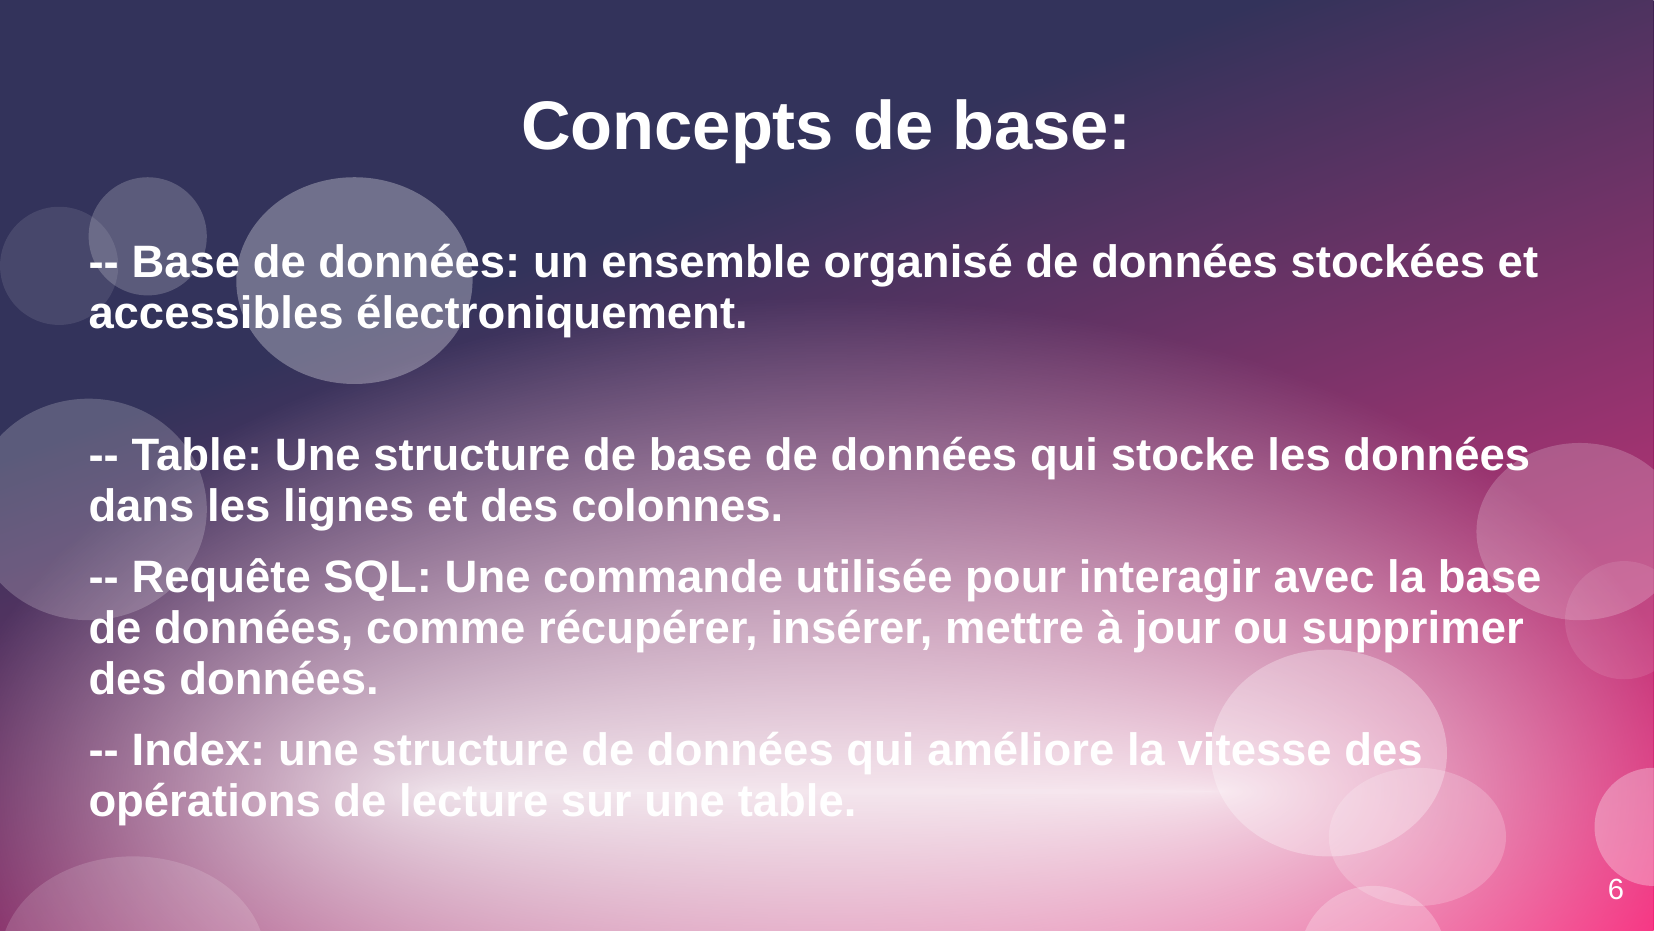

# Concepts de base:
-- Base de données: un ensemble organisé de données stockées et accessibles électroniquement.
-- Table: Une structure de base de données qui stocke les données dans les lignes et des colonnes.
-- Requête SQL: Une commande utilisée pour interagir avec la base de données, comme récupérer, insérer, mettre à jour ou supprimer des données.
-- Index: une structure de données qui améliore la vitesse des opérations de lecture sur une table.